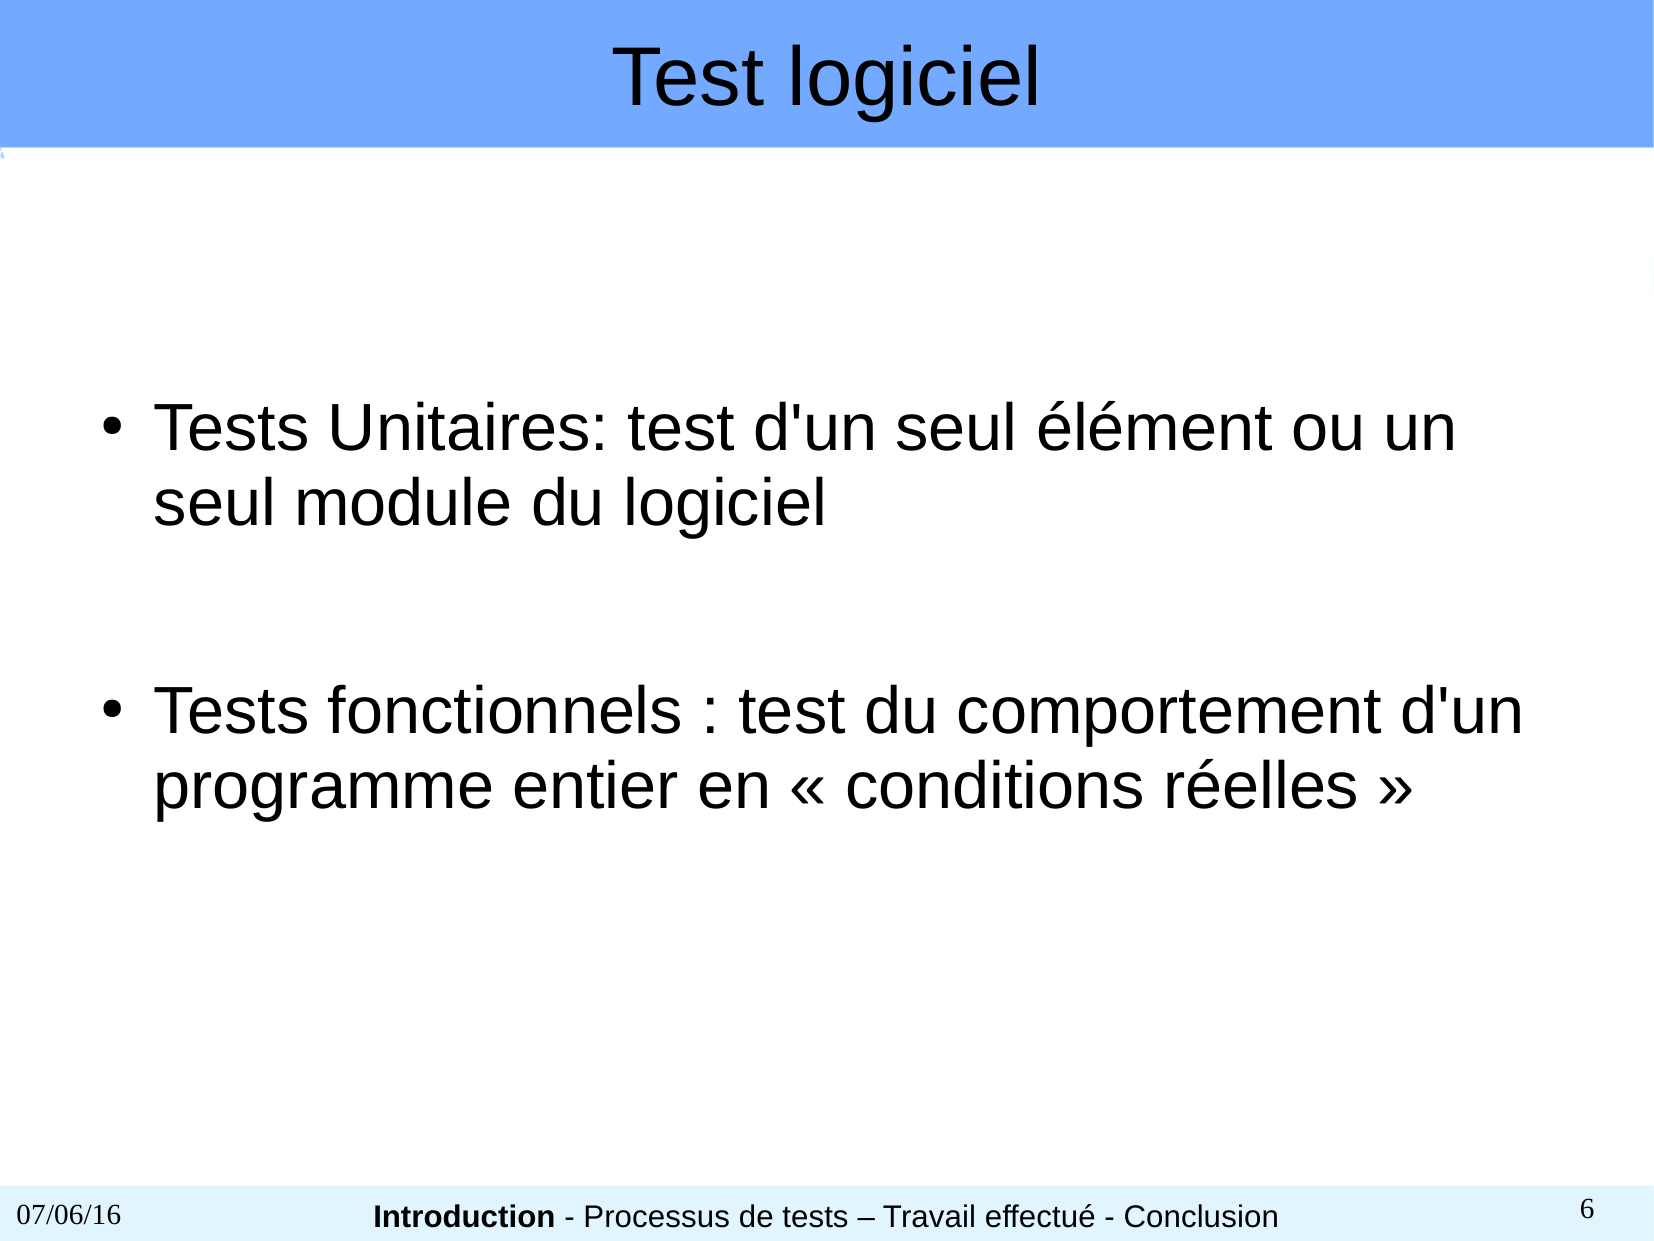

# Test logiciel
Tests Unitaires: test d'un seul élément ou un seul module du logiciel
Tests fonctionnels : test du comportement d'un programme entier en « conditions réelles »
6
Introduction - Processus de tests - Travail éffectué - Conclusion
07/06/16